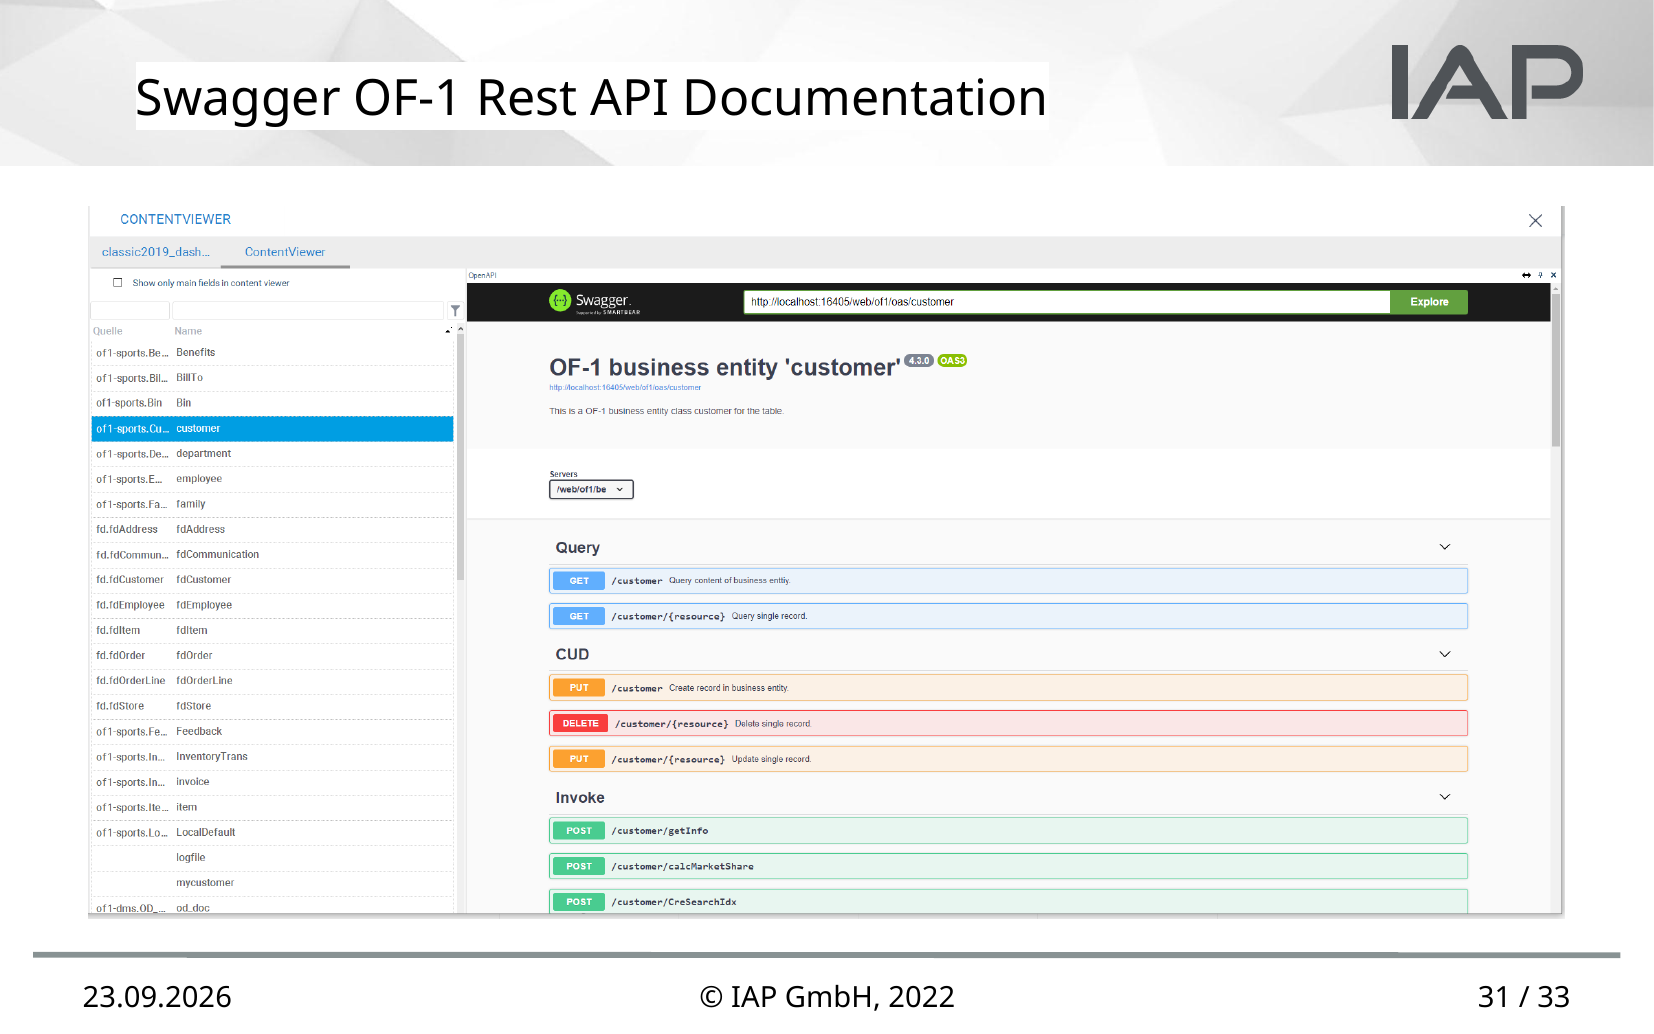

# Swagger OF-1 Rest API Documentation
© IAP GmbH, 2022
31